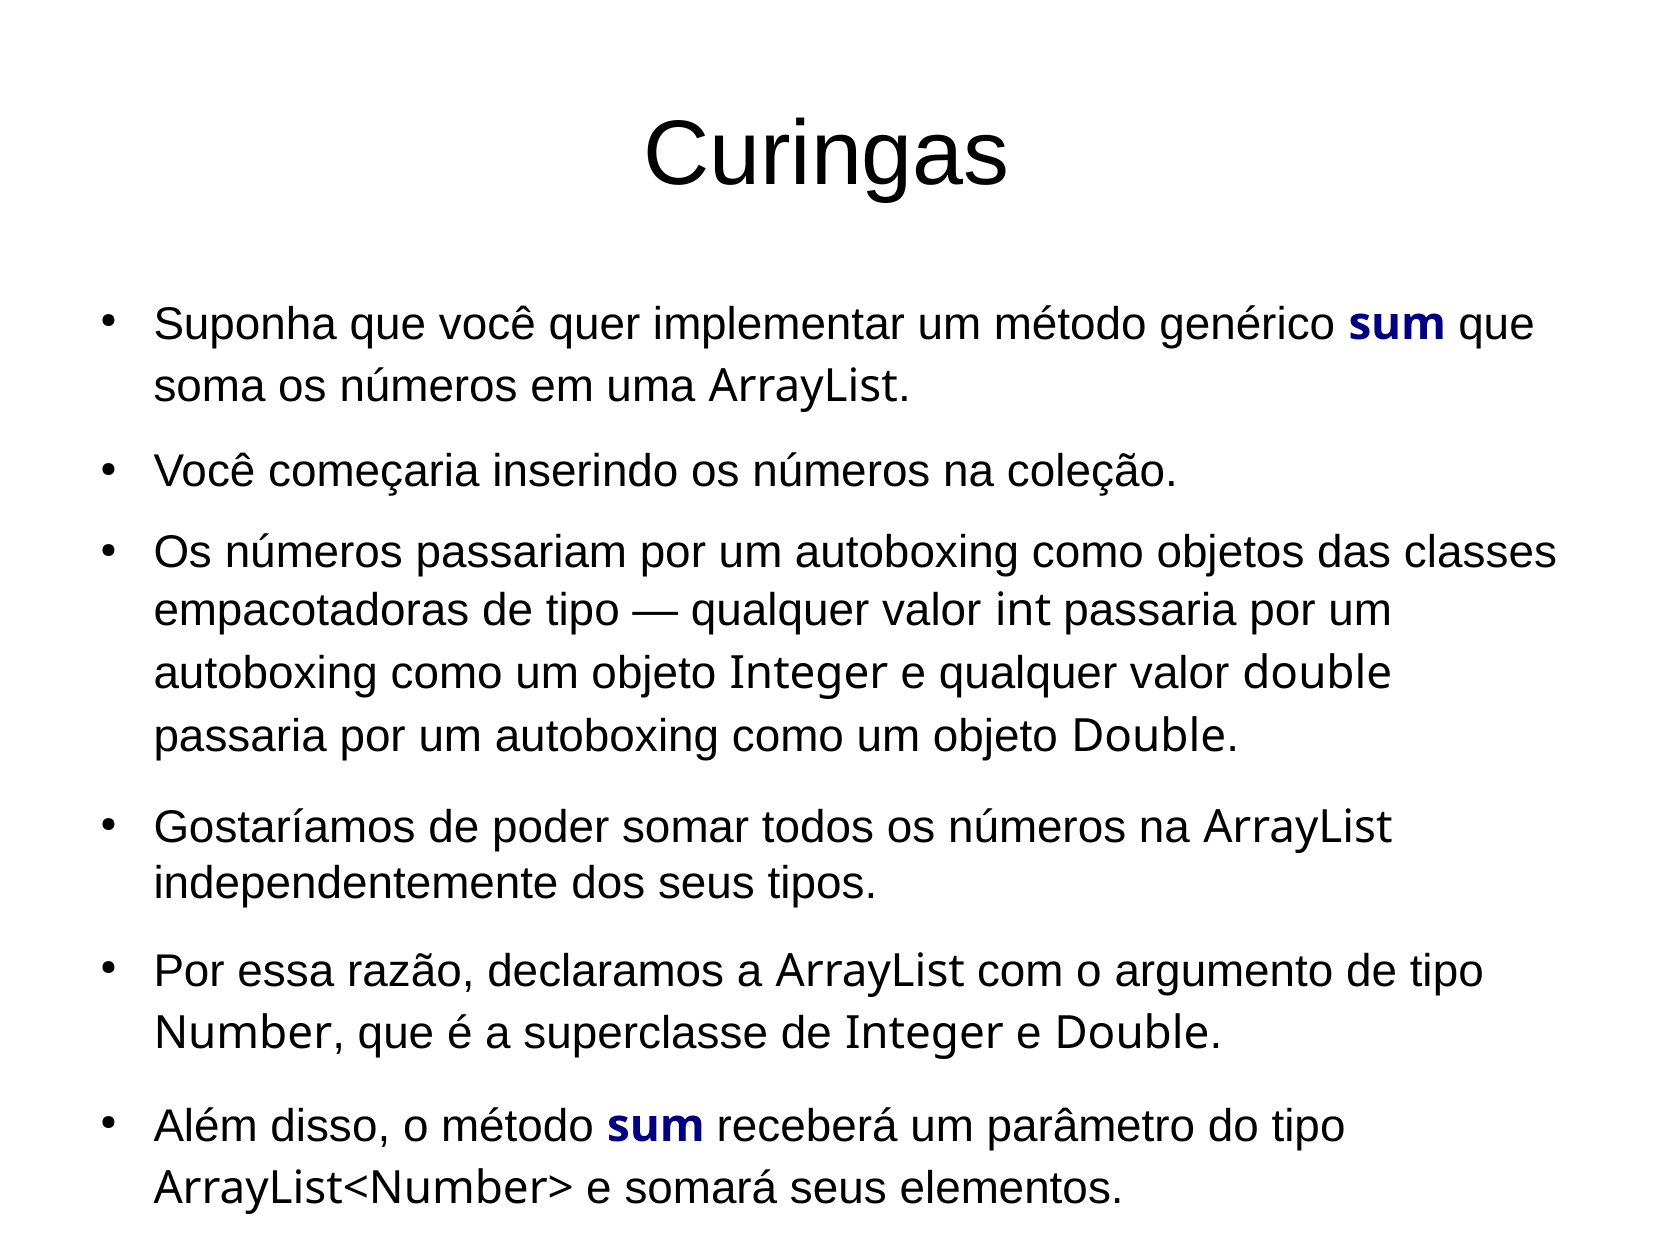

# Curingas
Suponha que você quer implementar um método genérico sum que soma os números em uma ArrayList.
Você começaria inserindo os números na coleção.
Os números passariam por um autoboxing como objetos das classes empacotadoras de tipo — qualquer valor int passaria por um autoboxing como um objeto Integer e qualquer valor double passaria por um autoboxing como um objeto Double.
Gostaríamos de poder somar todos os números na ArrayList independentemente dos seus tipos.
Por essa razão, declaramos a ArrayList com o argumento de tipo Number, que é a superclasse de Integer e Double.
Além disso, o método sum receberá um parâmetro do tipo ArrayList<Number> e somará seus elementos.